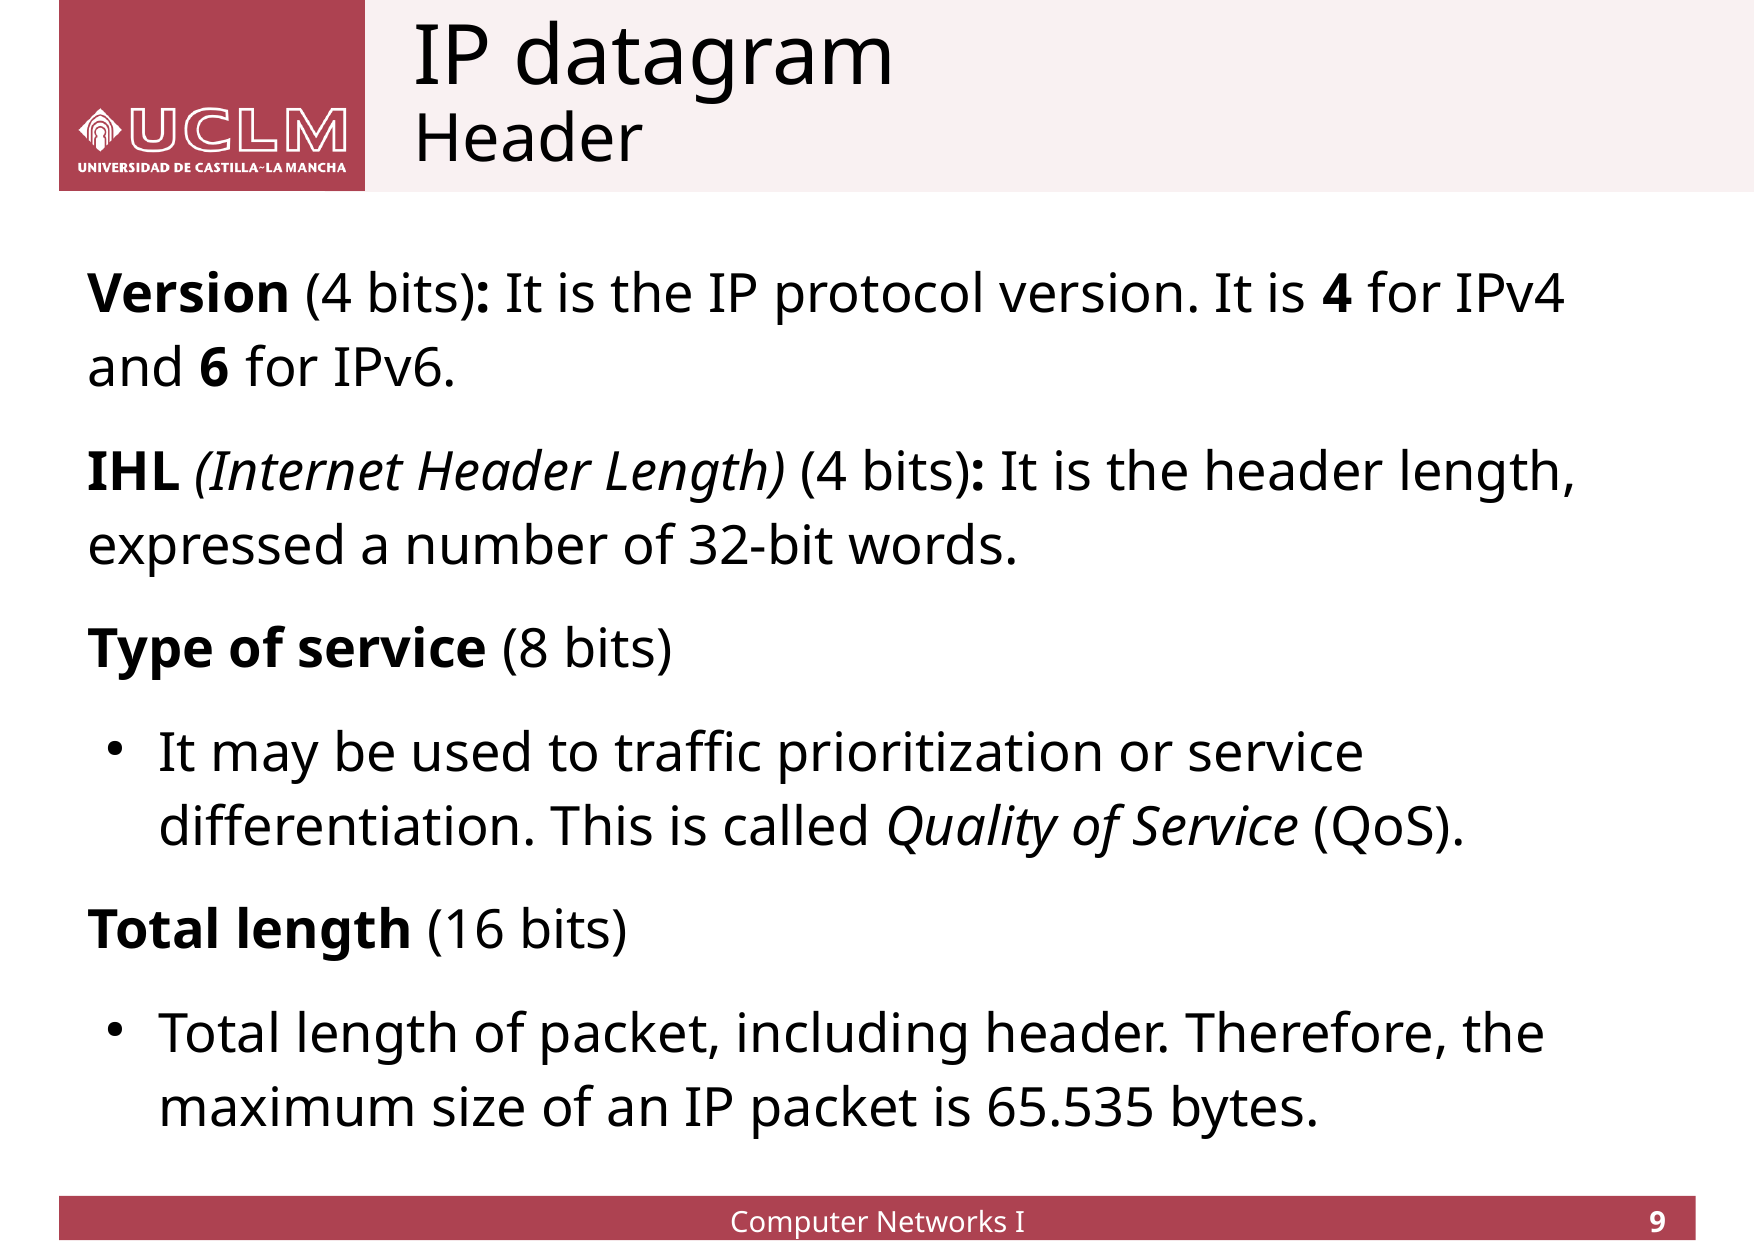

# IP datagram Header
Version (4 bits): It is the IP protocol version. It is 4 for IPv4 and 6 for IPv6.
IHL (Internet Header Length) (4 bits): It is the header length, expressed a number of 32-bit words.
Type of service (8 bits)
It may be used to traffic prioritization or service differentiation. This is called Quality of Service (QoS).
Total length (16 bits)
Total length of packet, including header. Therefore, the maximum size of an IP packet is 65.535 bytes.
Computer Networks I
9